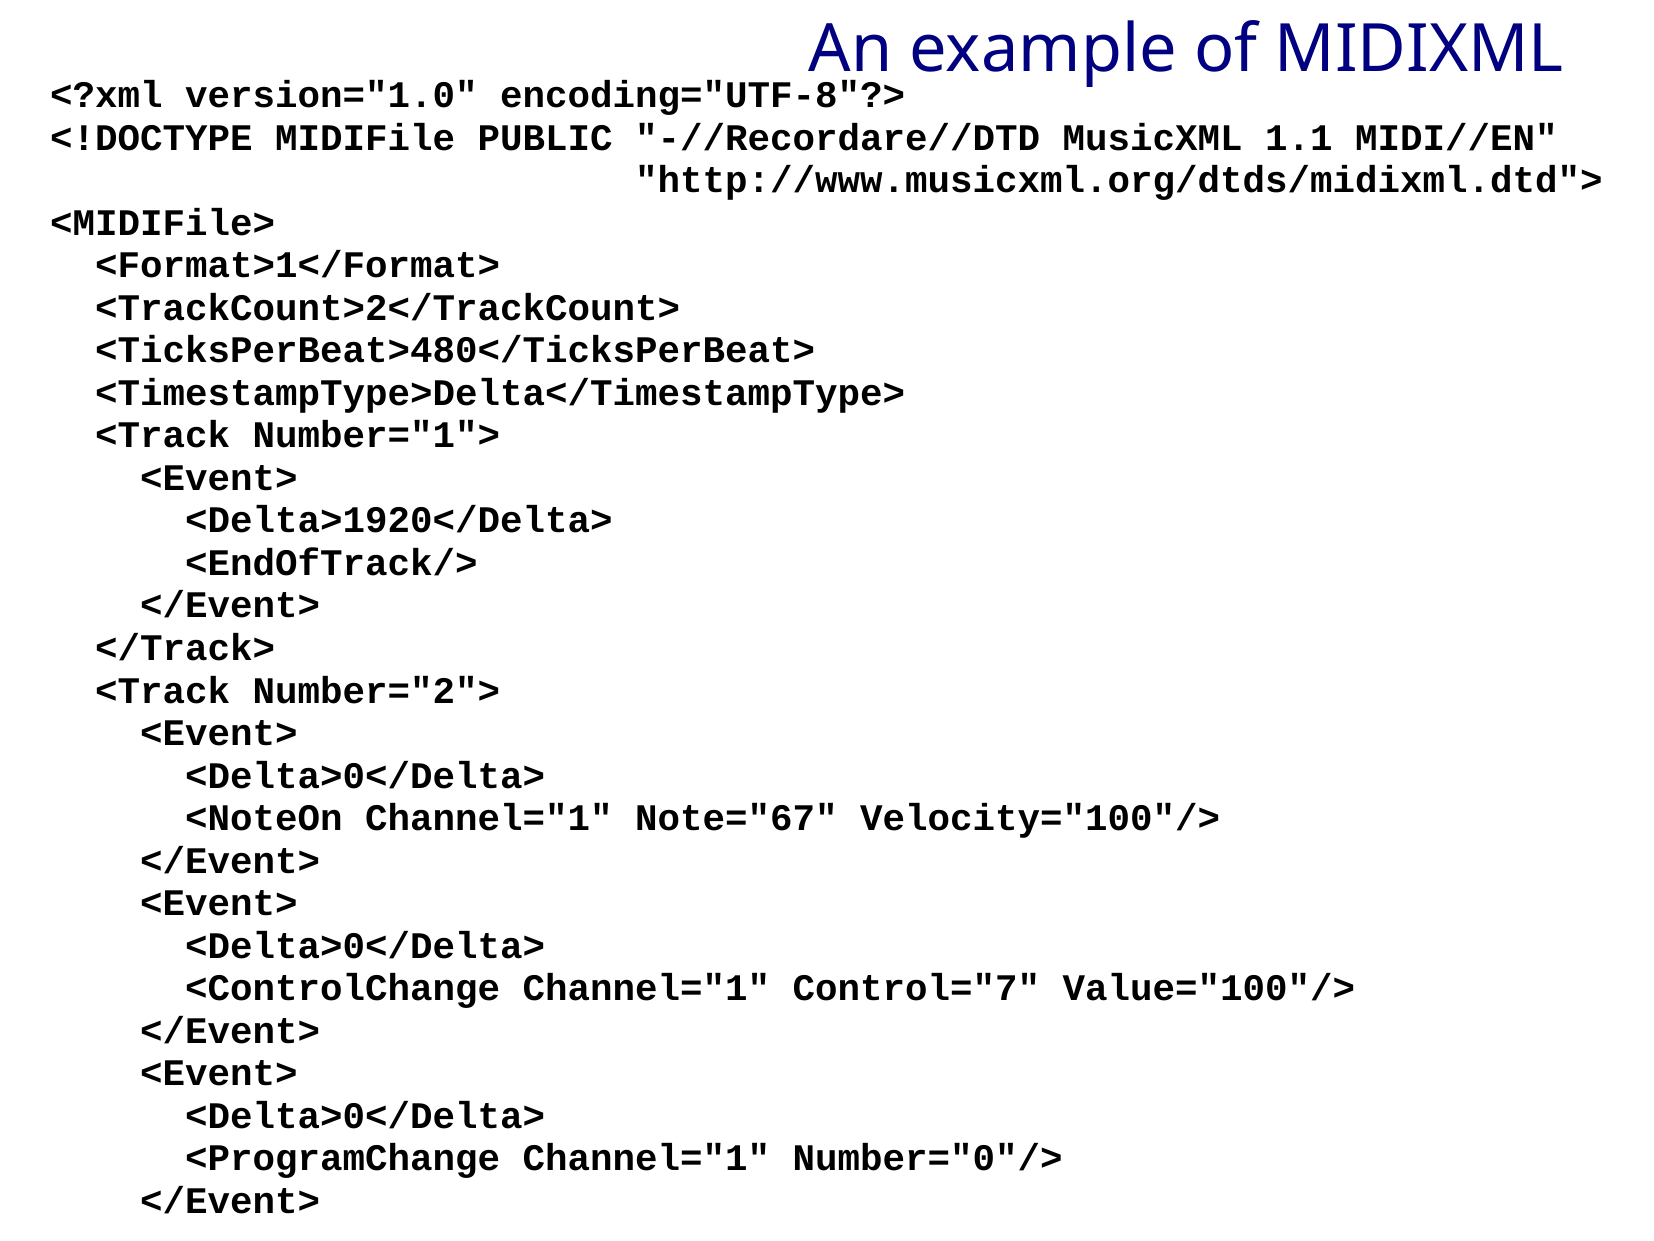

# An example of MIDIXML
<?xml version="1.0" encoding="UTF-8"?>
<!DOCTYPE MIDIFile PUBLIC "-//Recordare//DTD MusicXML 1.1 MIDI//EN"
 "http://www.musicxml.org/dtds/midixml.dtd">
<MIDIFile>
 <Format>1</Format>
 <TrackCount>2</TrackCount>
 <TicksPerBeat>480</TicksPerBeat>
 <TimestampType>Delta</TimestampType>
 <Track Number="1">
 <Event>
 <Delta>1920</Delta>
 <EndOfTrack/>
 </Event>
 </Track>
 <Track Number="2">
 <Event>
 <Delta>0</Delta>
 <NoteOn Channel="1" Note="67" Velocity="100"/>
 </Event>
 <Event>
 <Delta>0</Delta>
 <ControlChange Channel="1" Control="7" Value="100"/>
 </Event>
 <Event>
 <Delta>0</Delta>
 <ProgramChange Channel="1" Number="0"/>
 </Event>